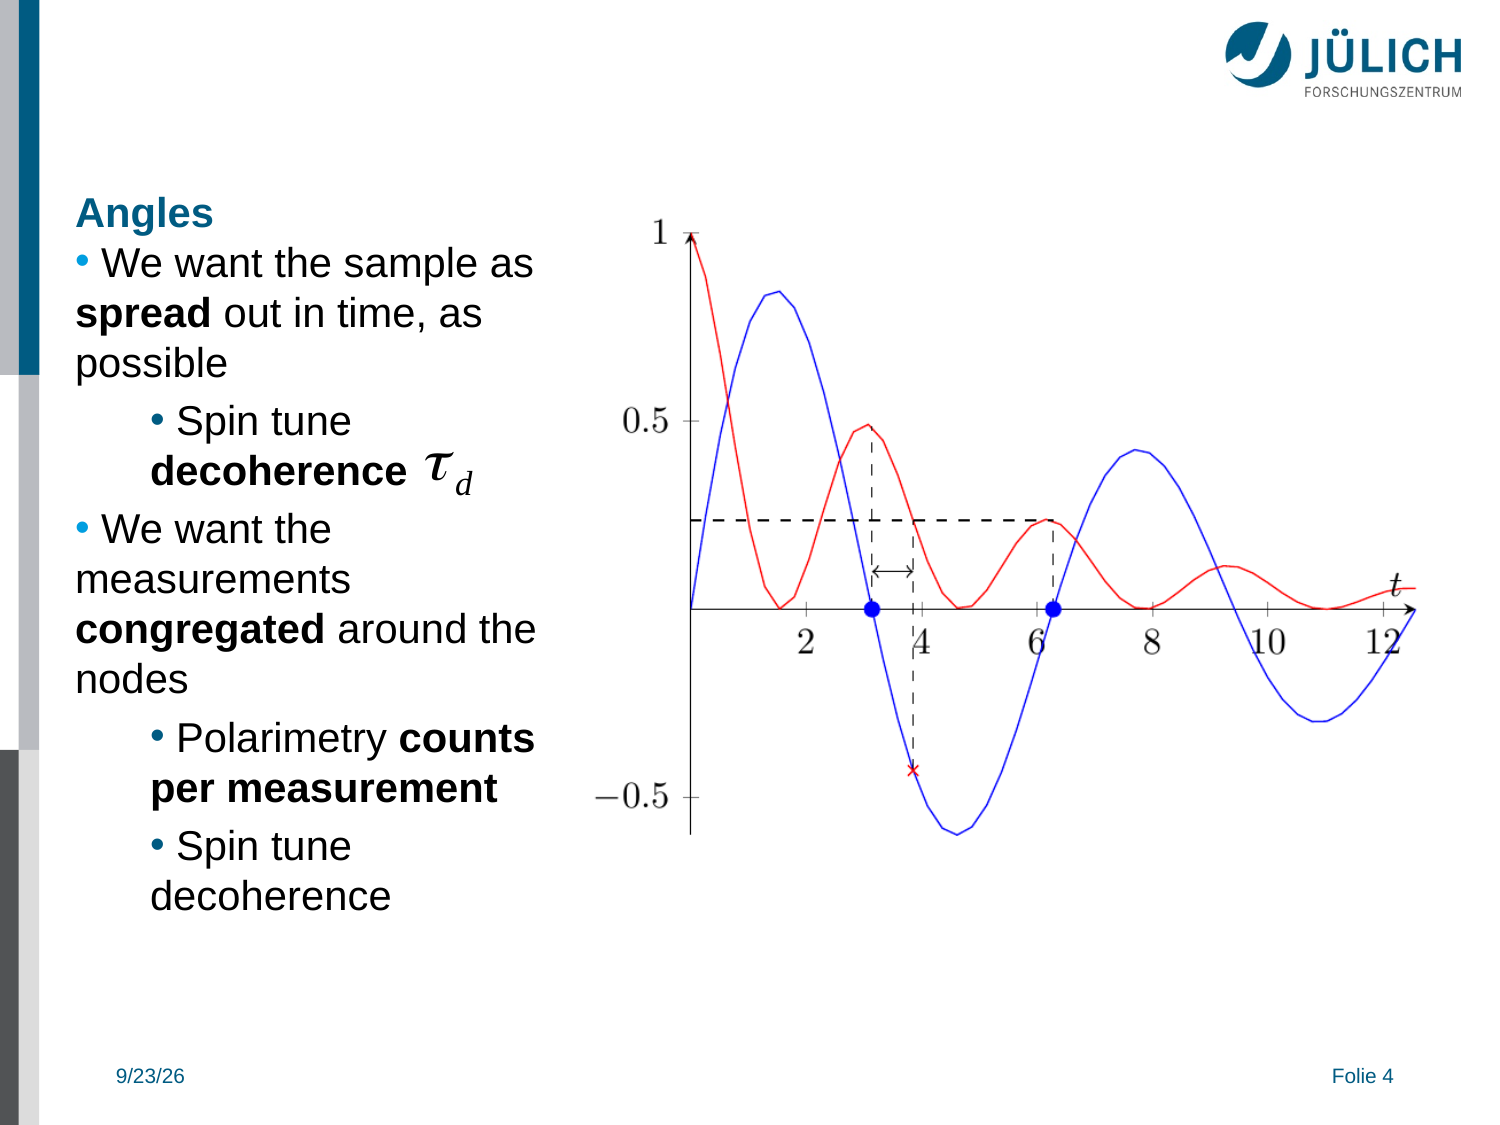

# Angles
 We want the sample as spread out in time, as possible
 Spin tune decoherence
 We want the measurements congregated around the nodes
 Polarimetry counts per measurement
 Spin tune decoherence